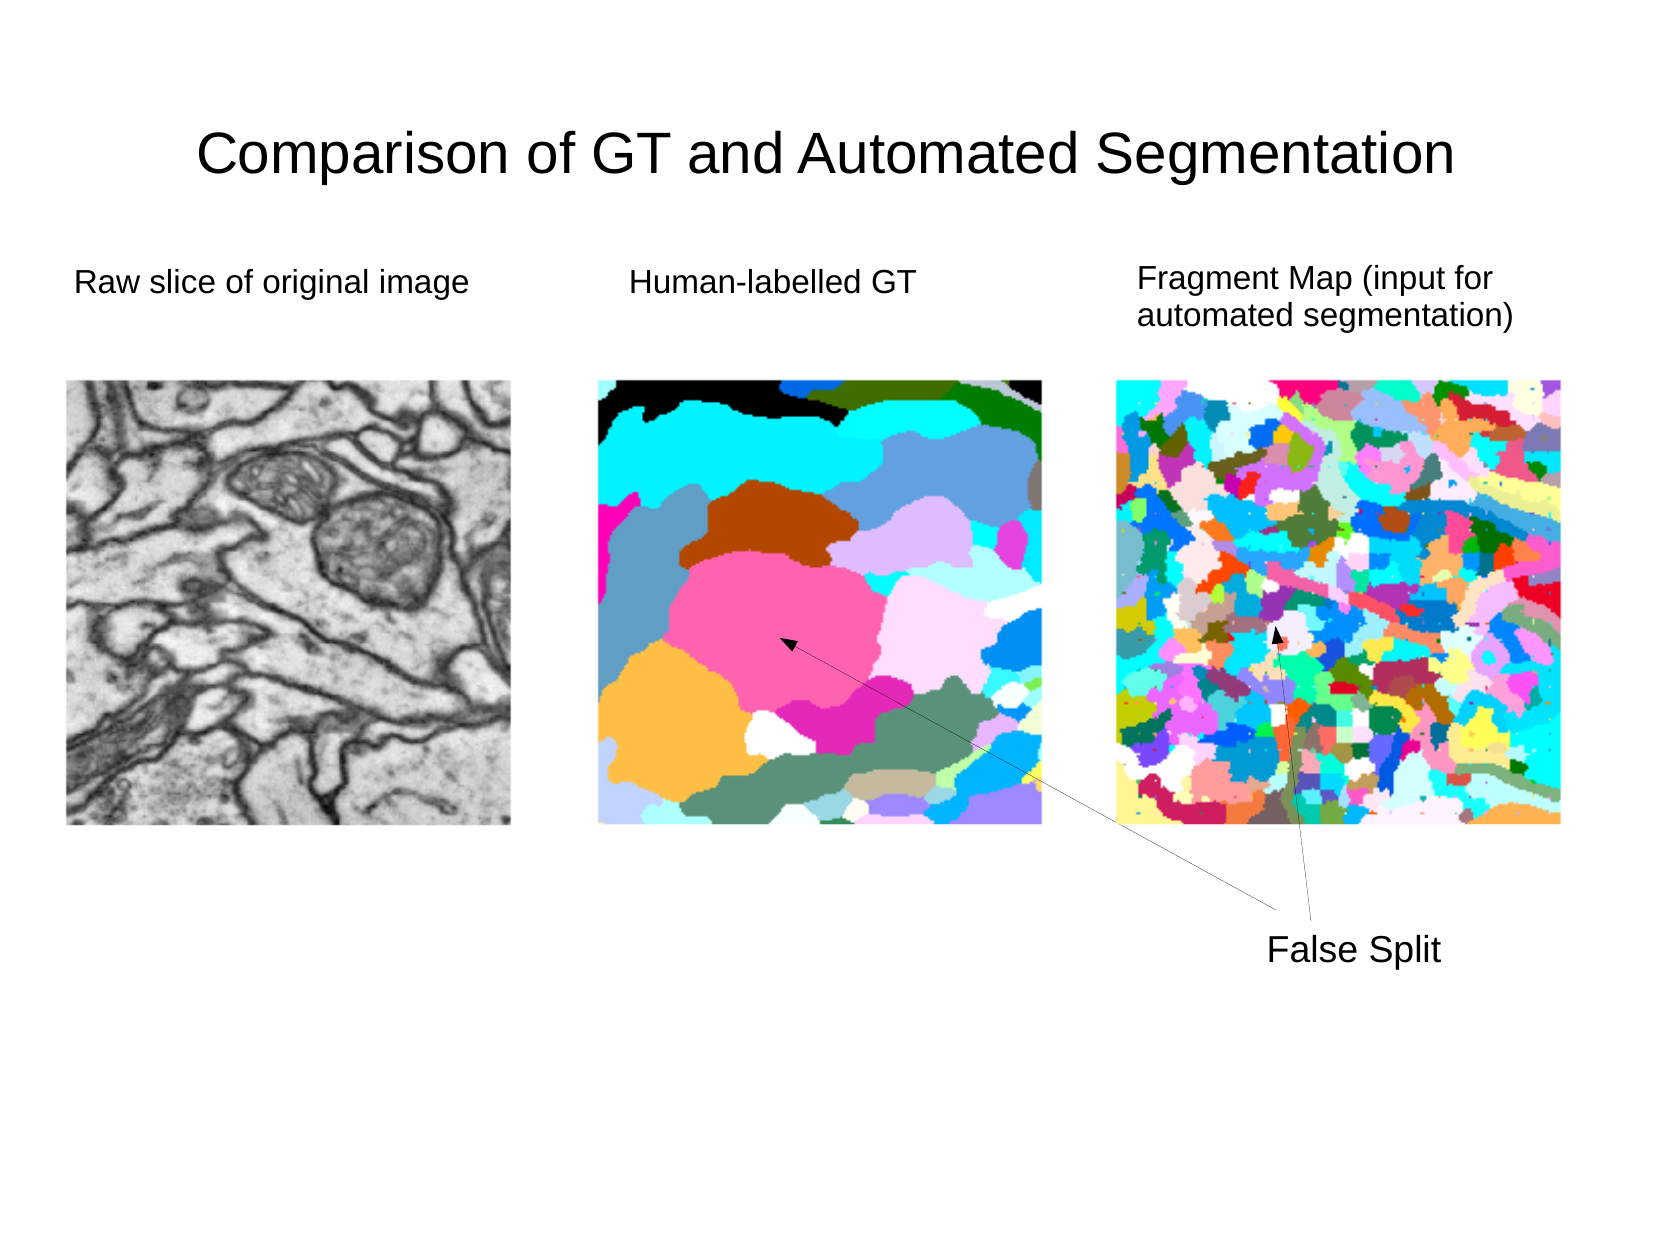

# Comparison of GT and Automated Segmentation
Fragment Map (input for automated segmentation)
Raw slice of original image
Human-labelled GT
False Split